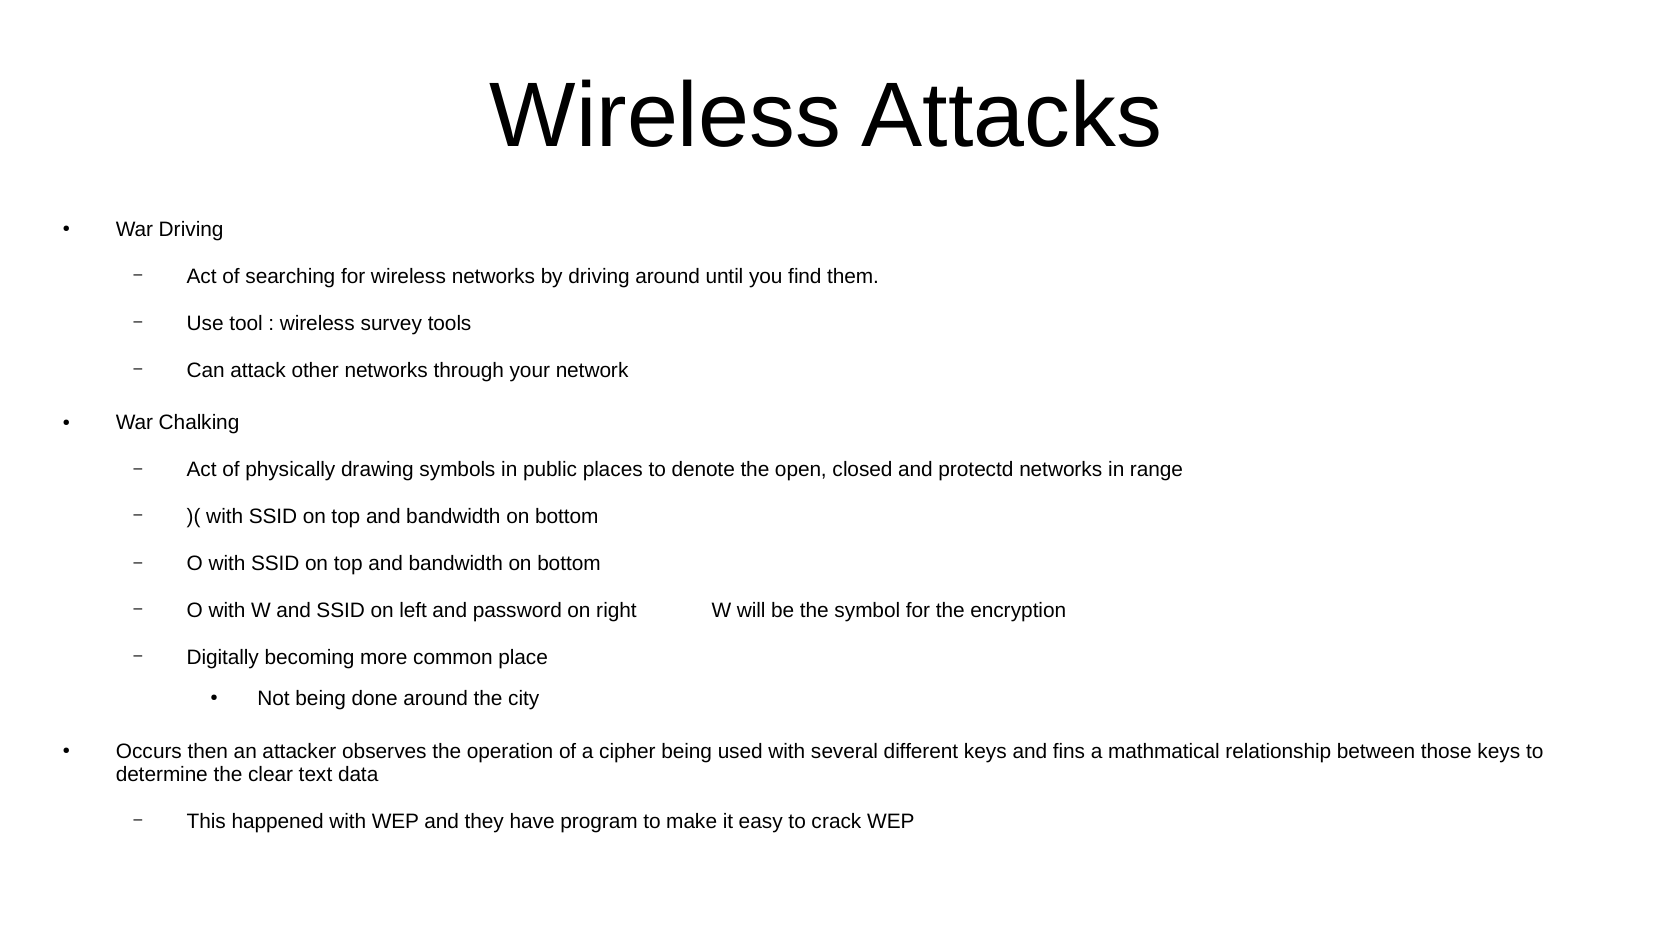

# Wireless Attacks
War Driving
Act of searching for wireless networks by driving around until you find them.
Use tool : wireless survey tools
Can attack other networks through your network
War Chalking
Act of physically drawing symbols in public places to denote the open, closed and protectd networks in range
)( with SSID on top and bandwidth on bottom
O with SSID on top and bandwidth on bottom
O with W and SSID on left and password on right	W will be the symbol for the encryption
Digitally becoming more common place
Not being done around the city
Occurs then an attacker observes the operation of a cipher being used with several different keys and fins a mathmatical relationship between those keys to determine the clear text data
This happened with WEP and they have program to make it easy to crack WEP